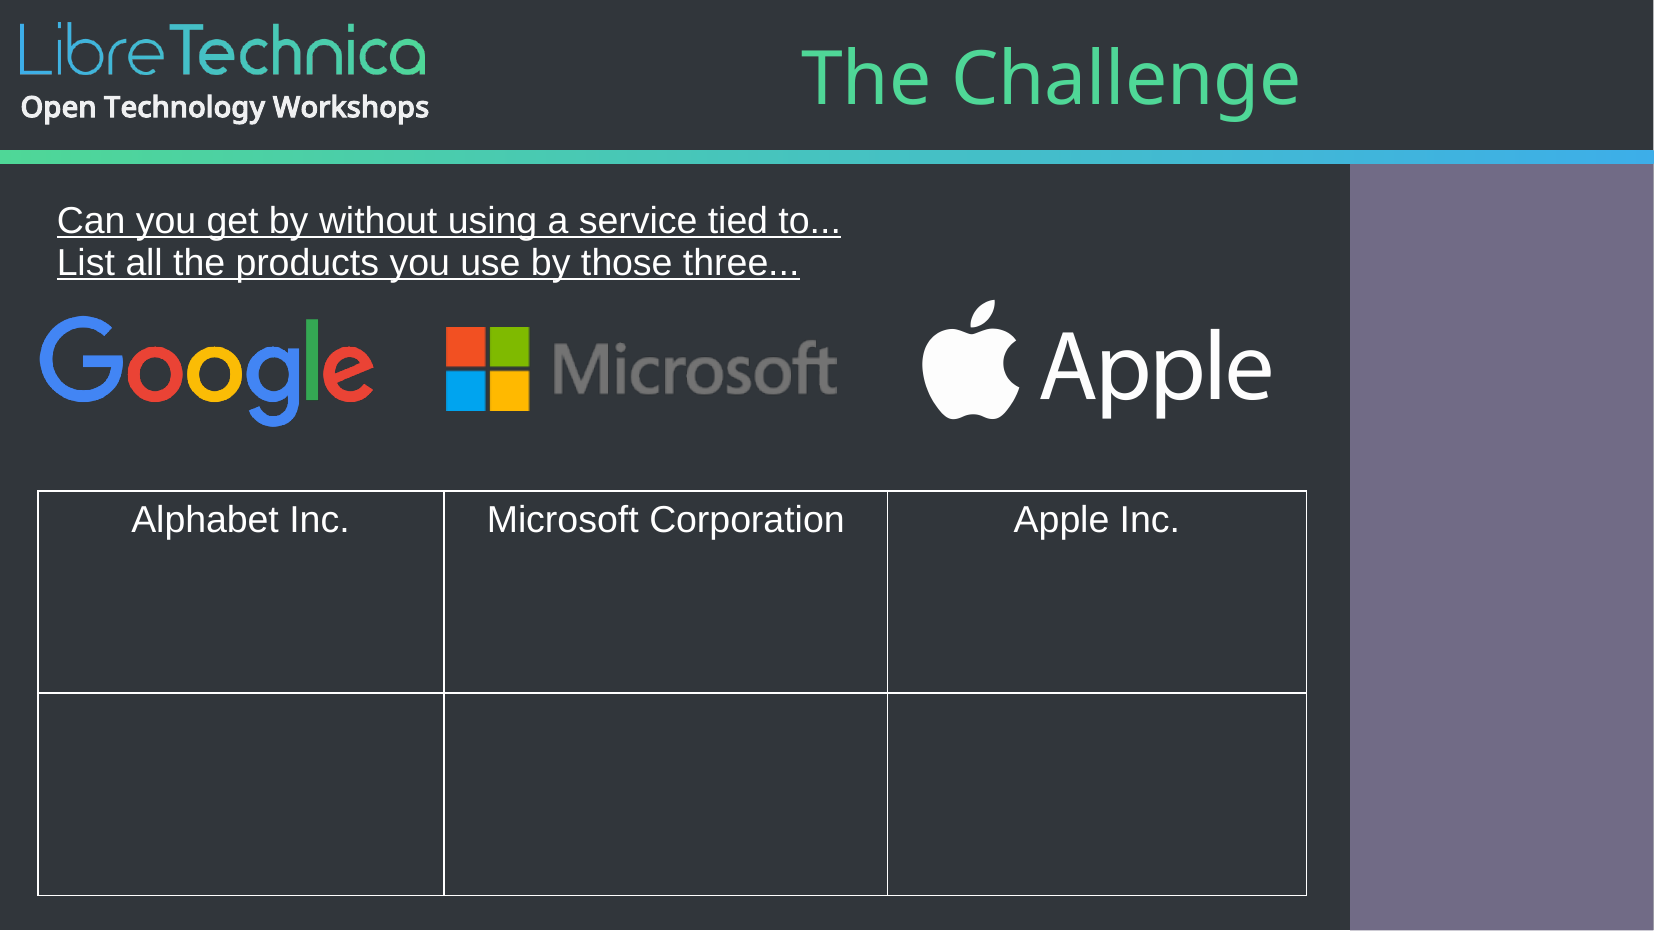

The Challenge
# Open Technology Workshops
Can you get by without using a service tied to...
List all the products you use by those three...
| Alphabet Inc. | Microsoft Corporation | Apple Inc. |
| --- | --- | --- |
| | | |